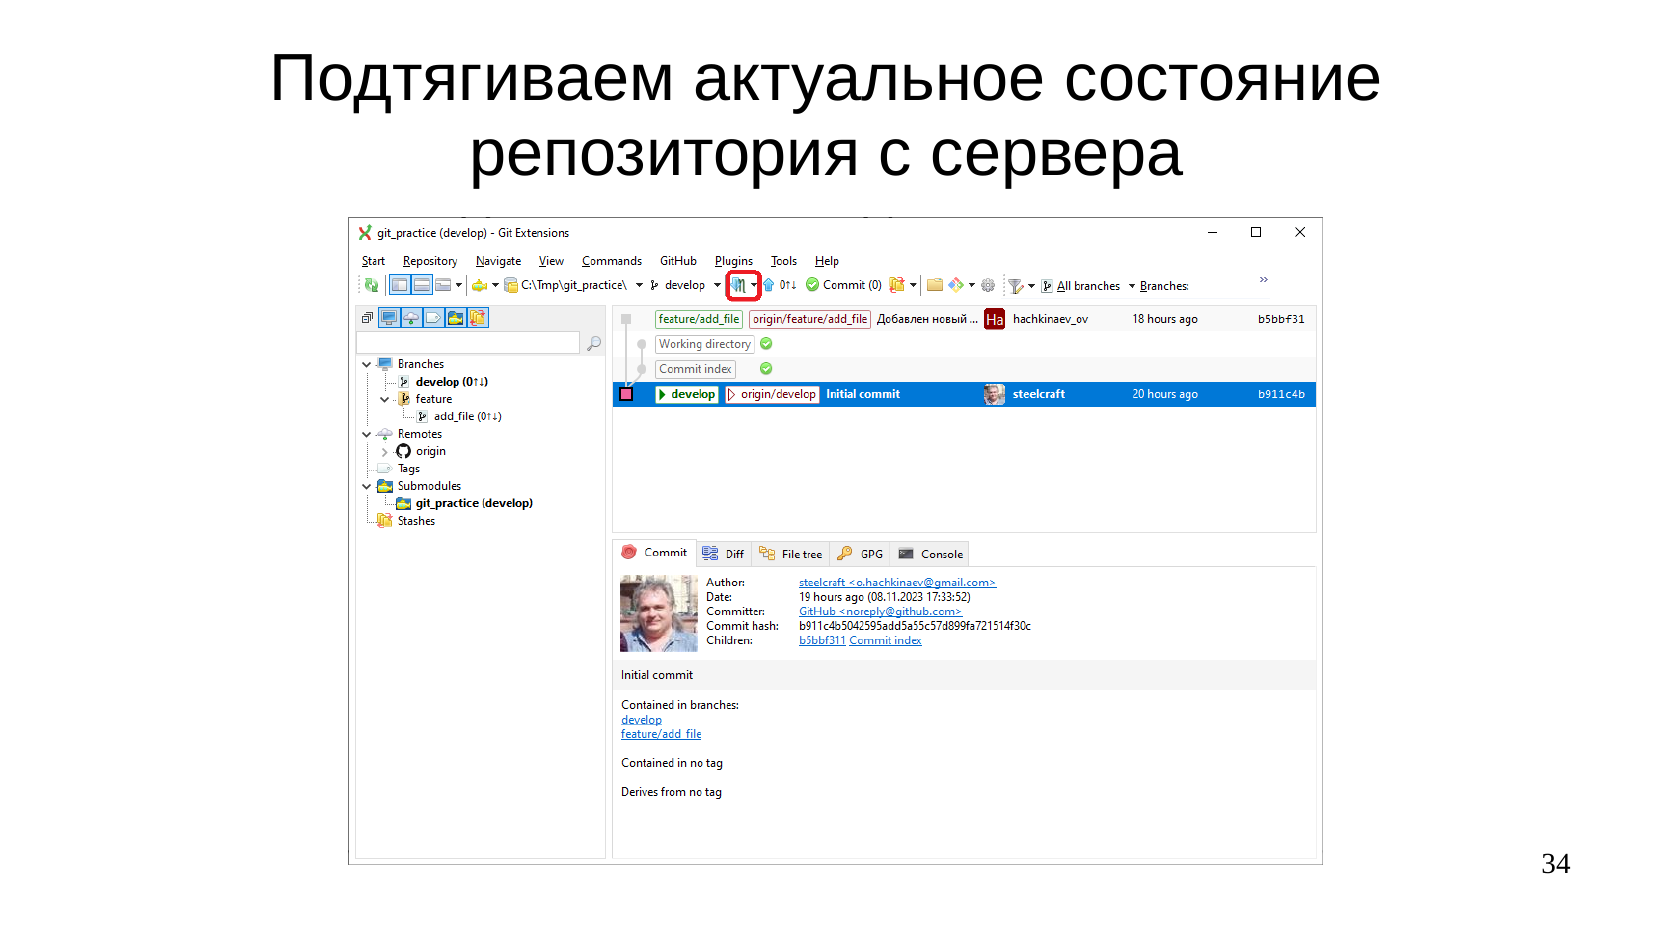

# Подтягиваем актуальное состояние репозитория с сервера
34